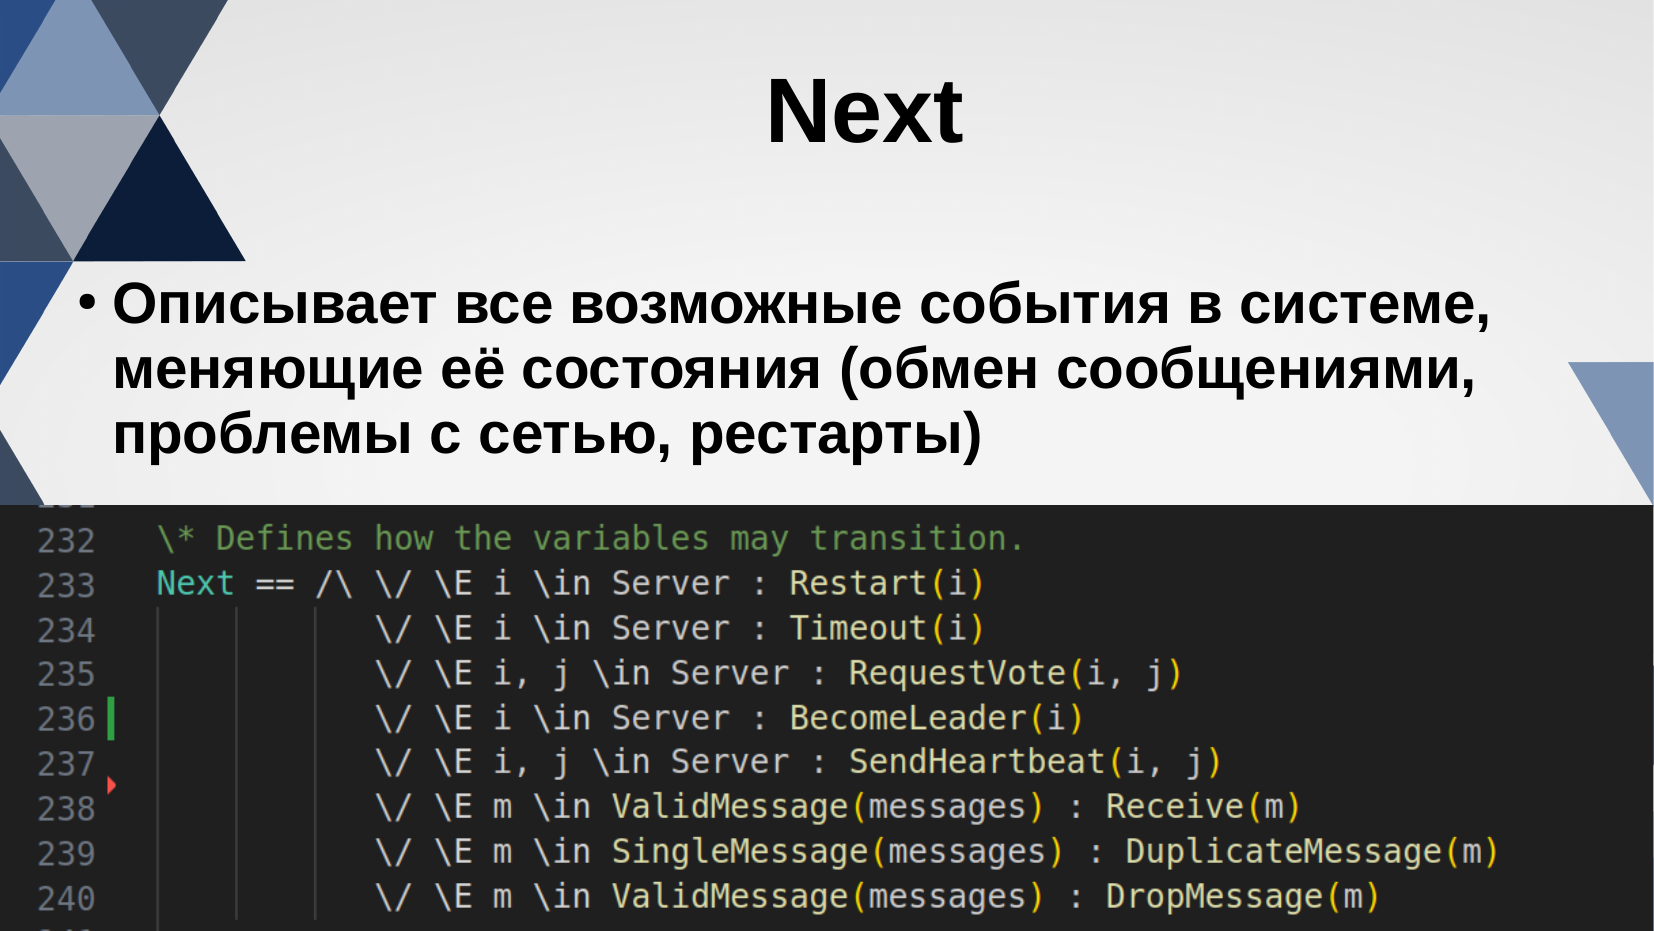

Next
Описывает все возможные события в системе, меняющие её состояния (обмен сообщениями, проблемы с сетью, рестарты)